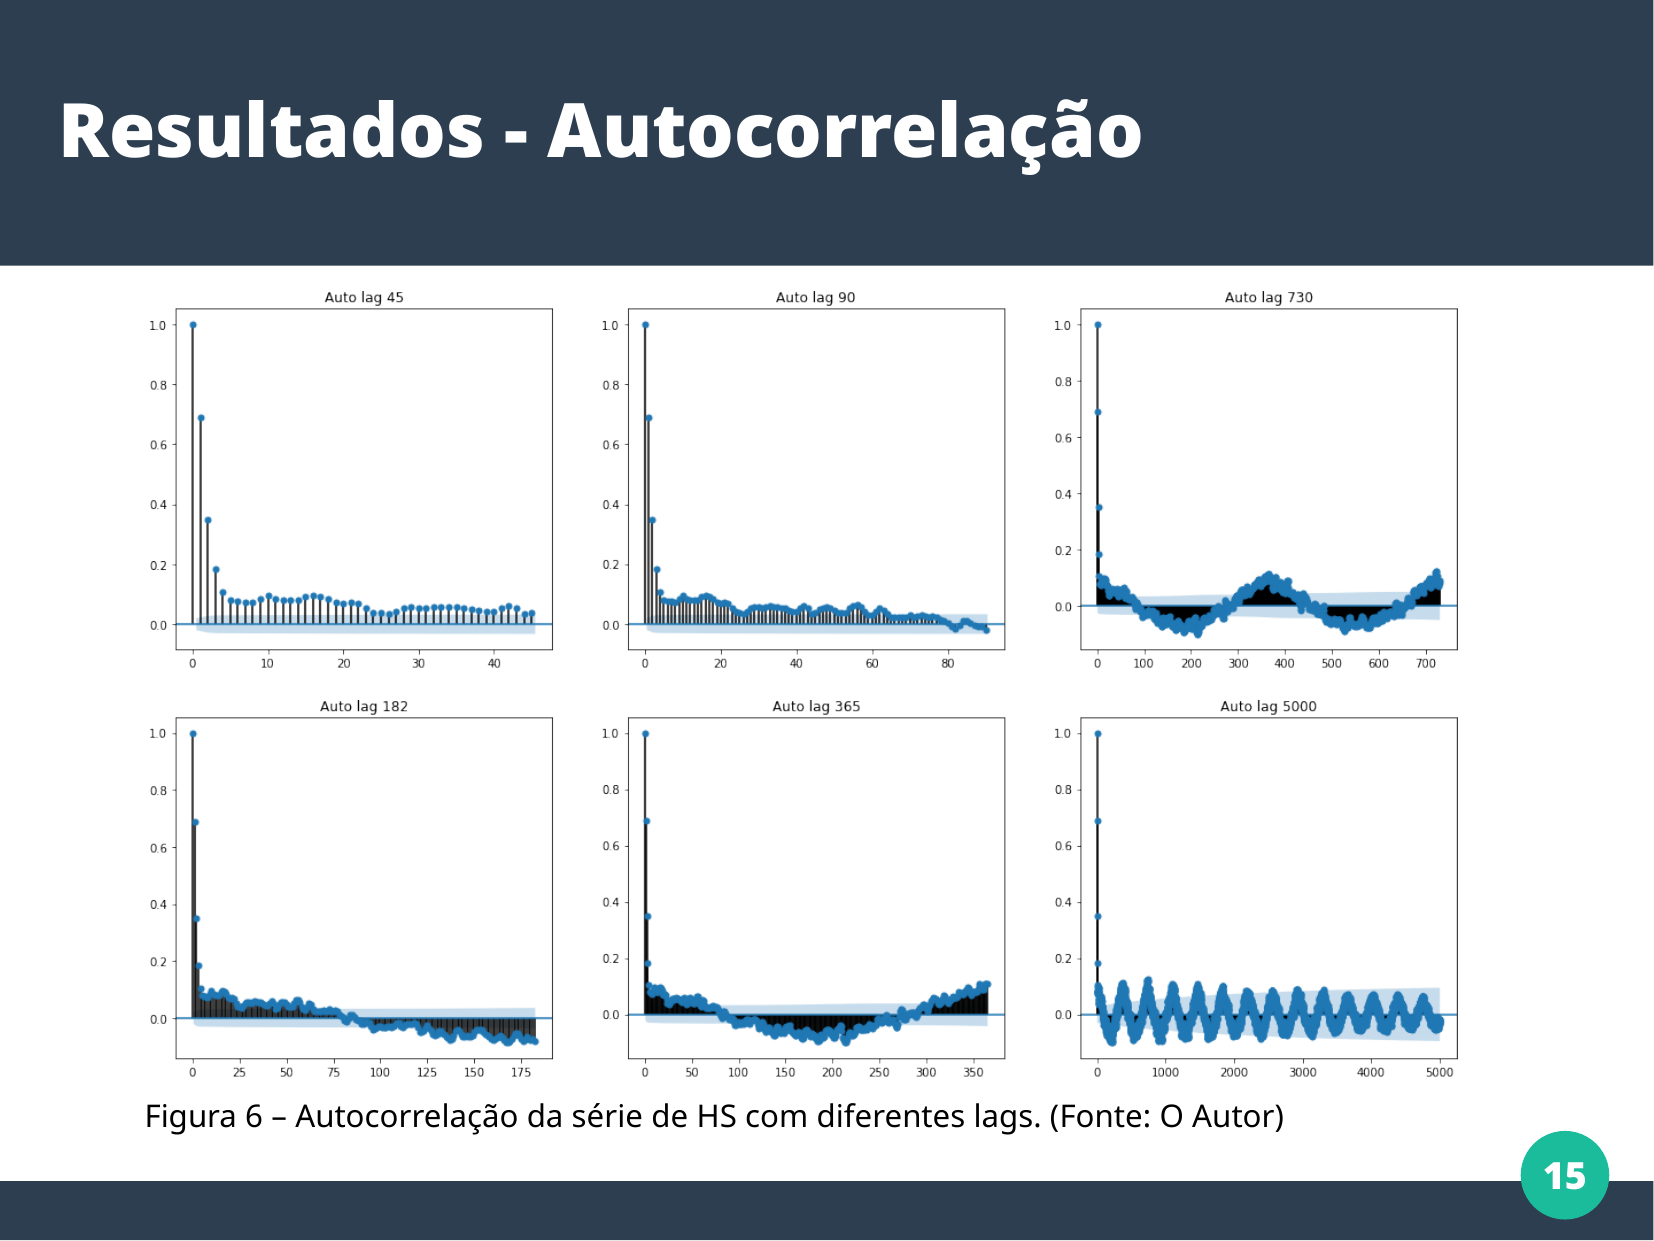

# Resultados - Autocorrelação
Figura 6 – Autocorrelação da série de HS com diferentes lags. (Fonte: O Autor)
15